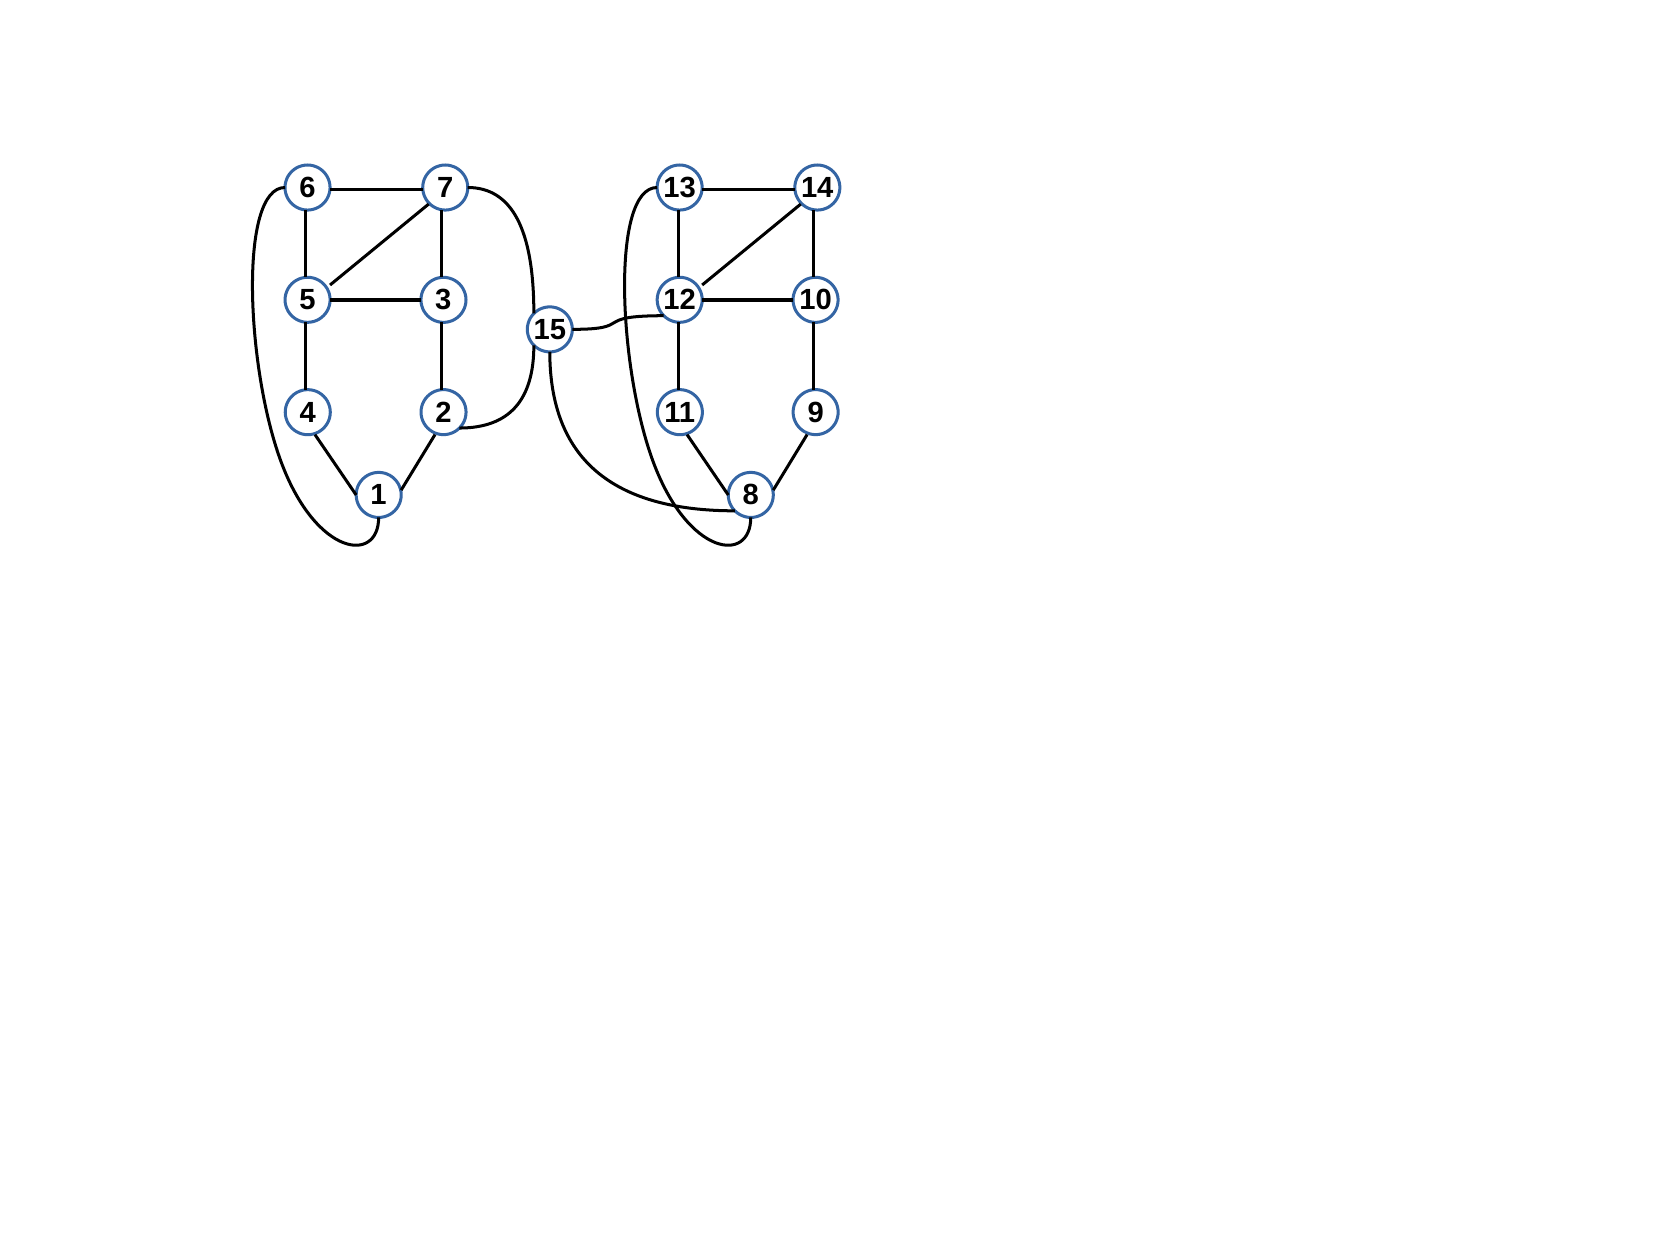

6
7
13
14
5
12
3
10
15
2
9
4
11
1
8